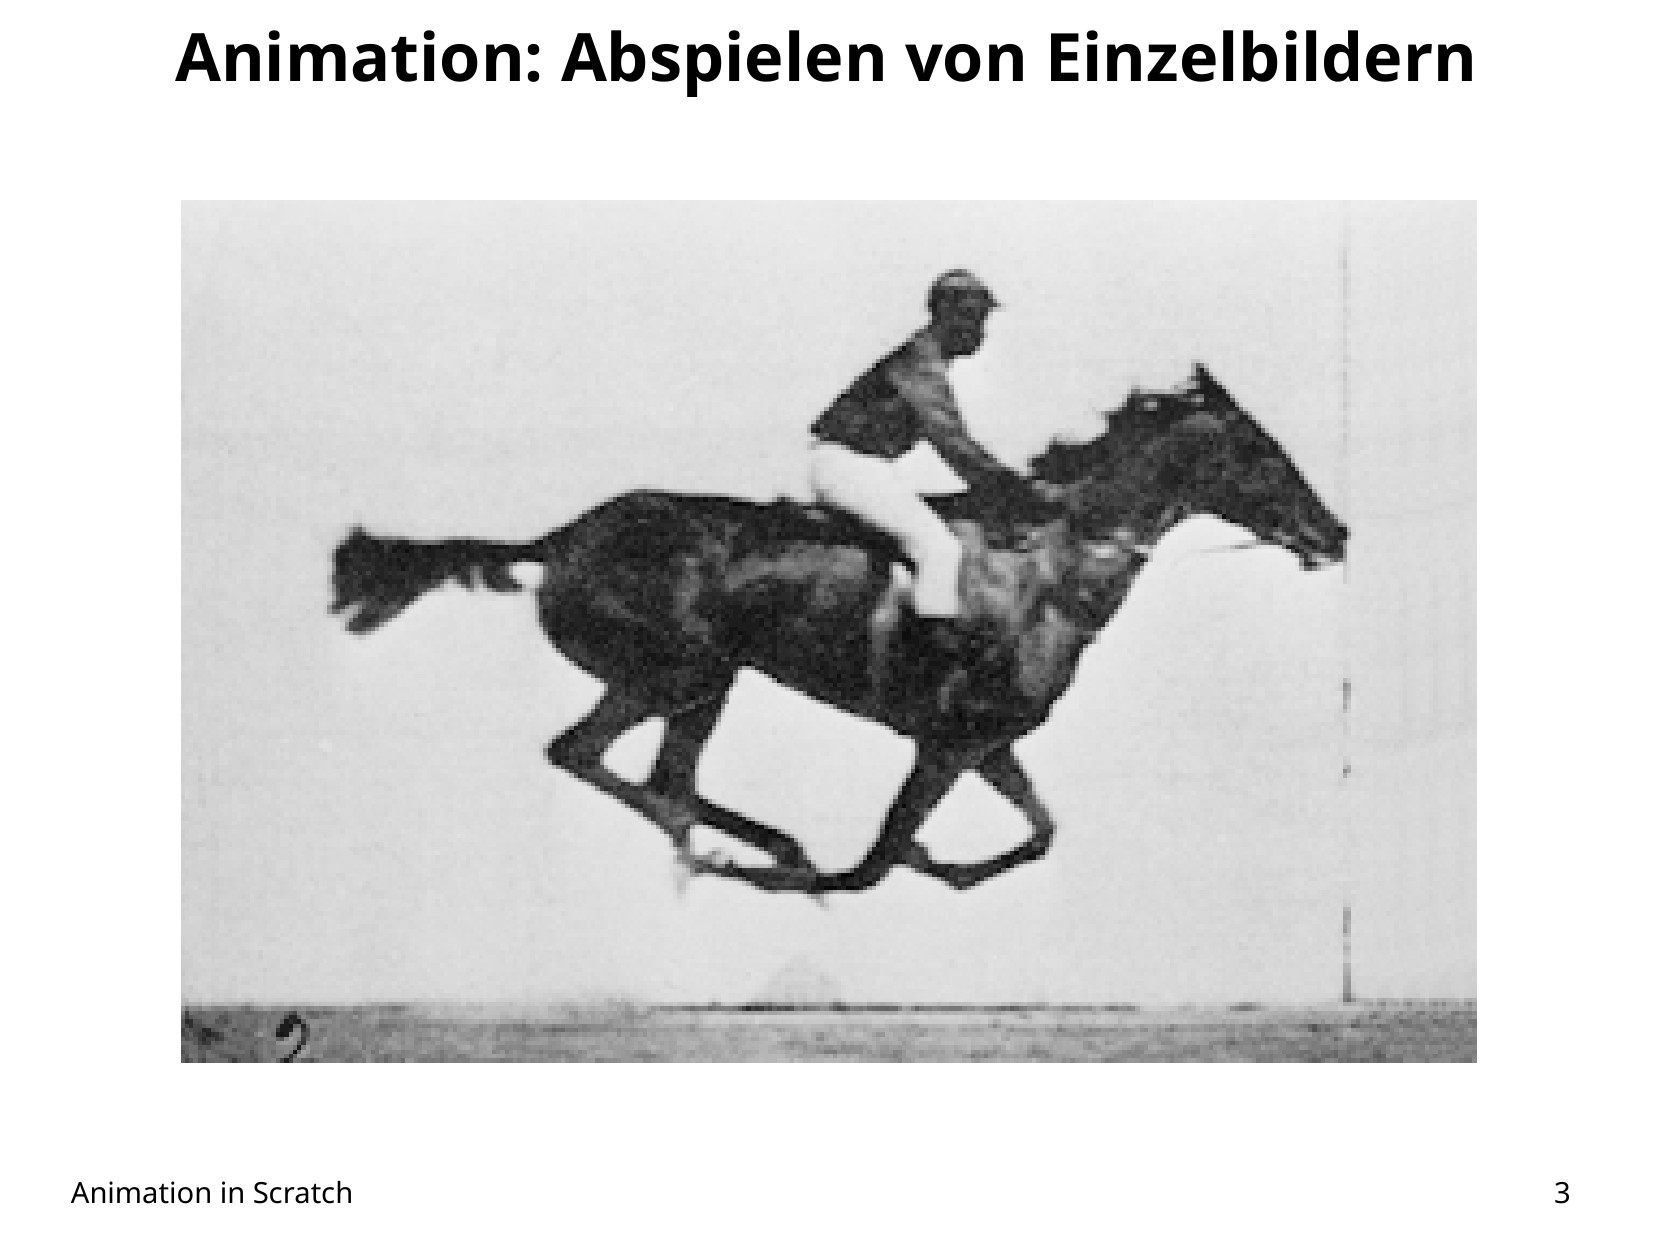

# Animation: Abspielen von Einzelbildern
Animation in Scratch
3